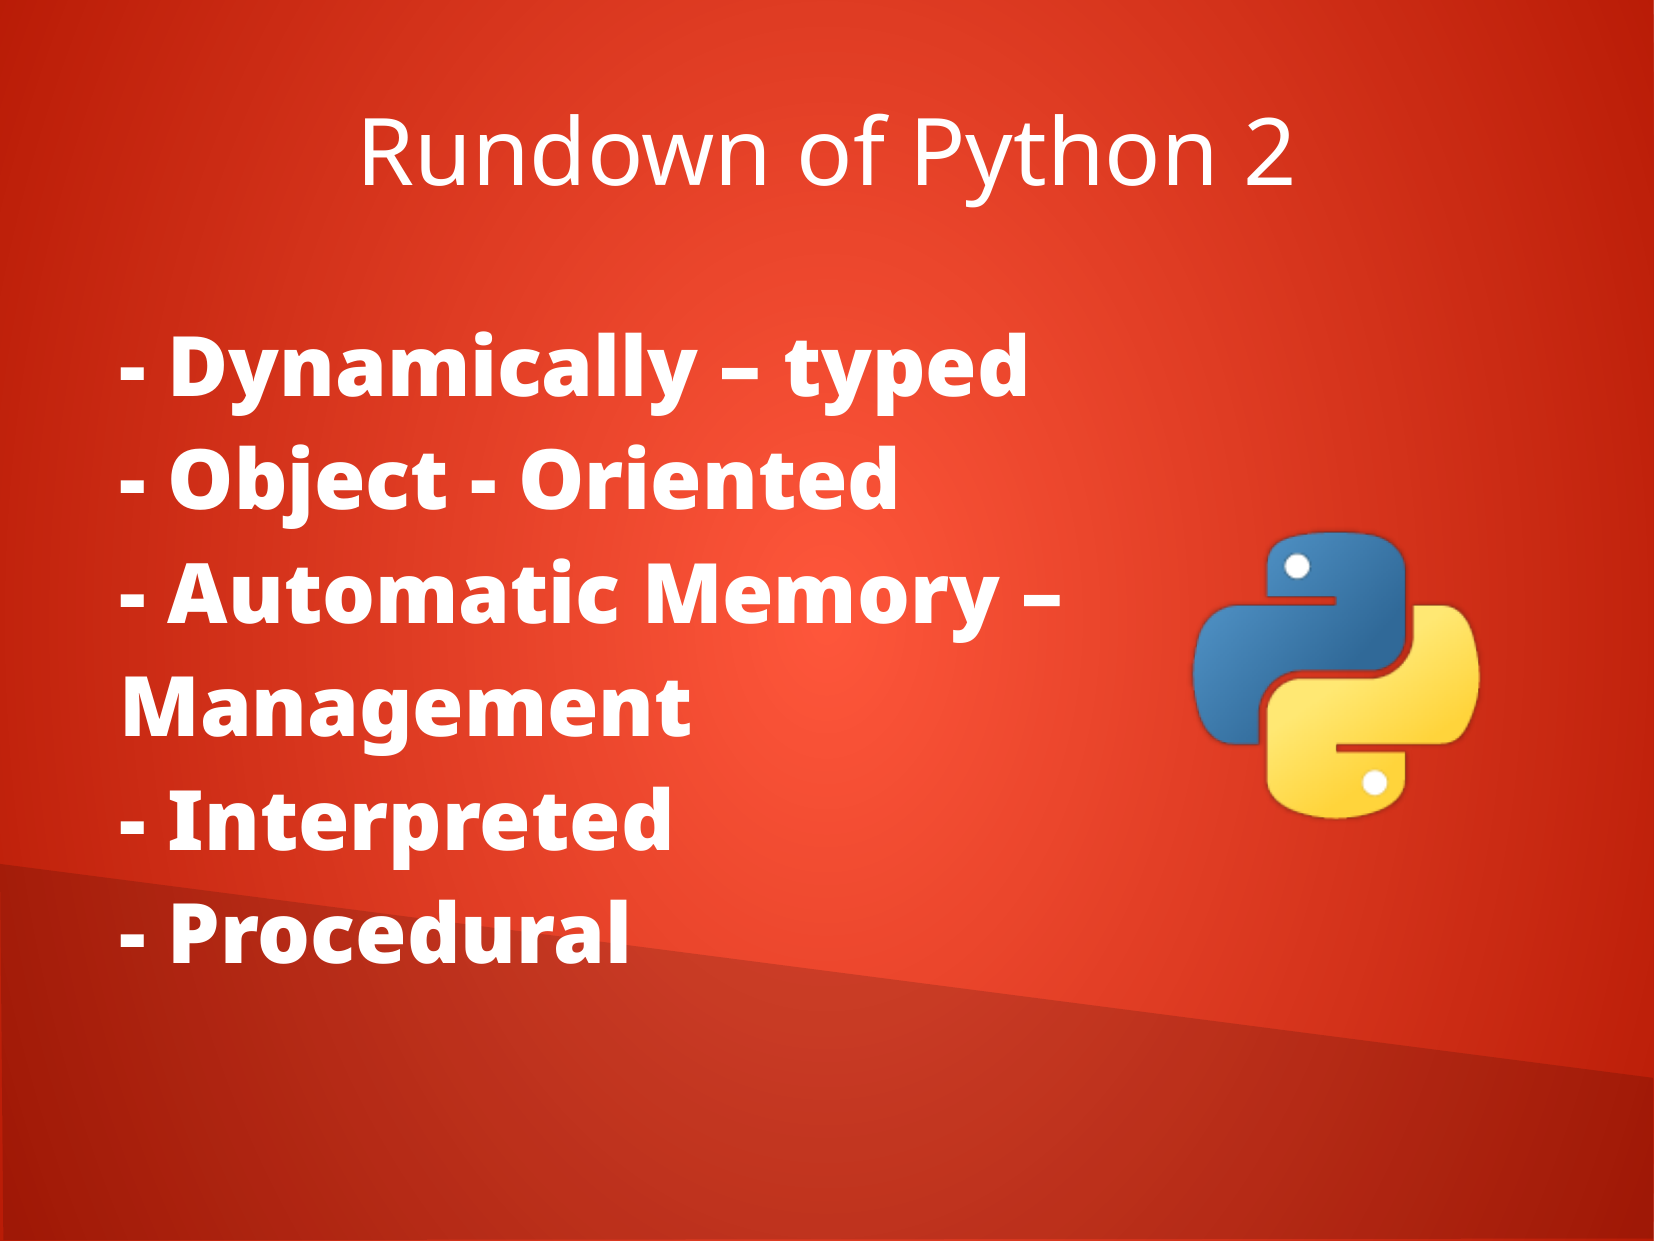

# Rundown of Python 2
- Dynamically – typed
- Object - Oriented
- Automatic Memory – Management
- Interpreted
- Procedural